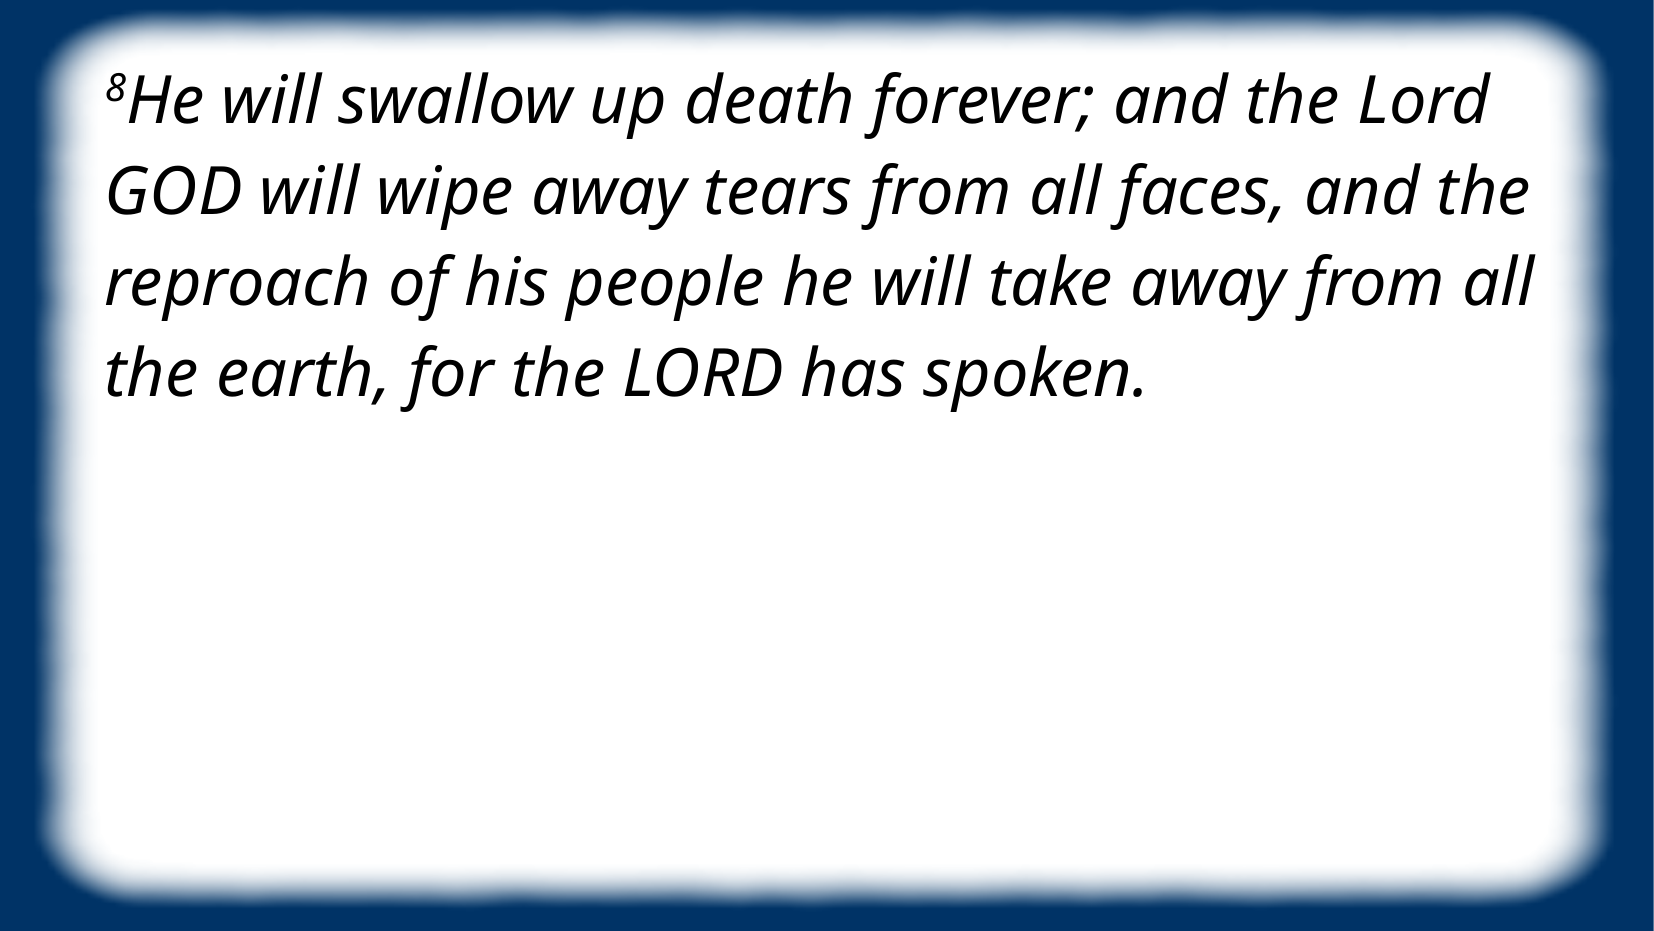

8He will swallow up death forever; and the Lord GOD will wipe away tears from all faces, and the reproach of his people he will take away from all the earth, for the LORD has spoken.